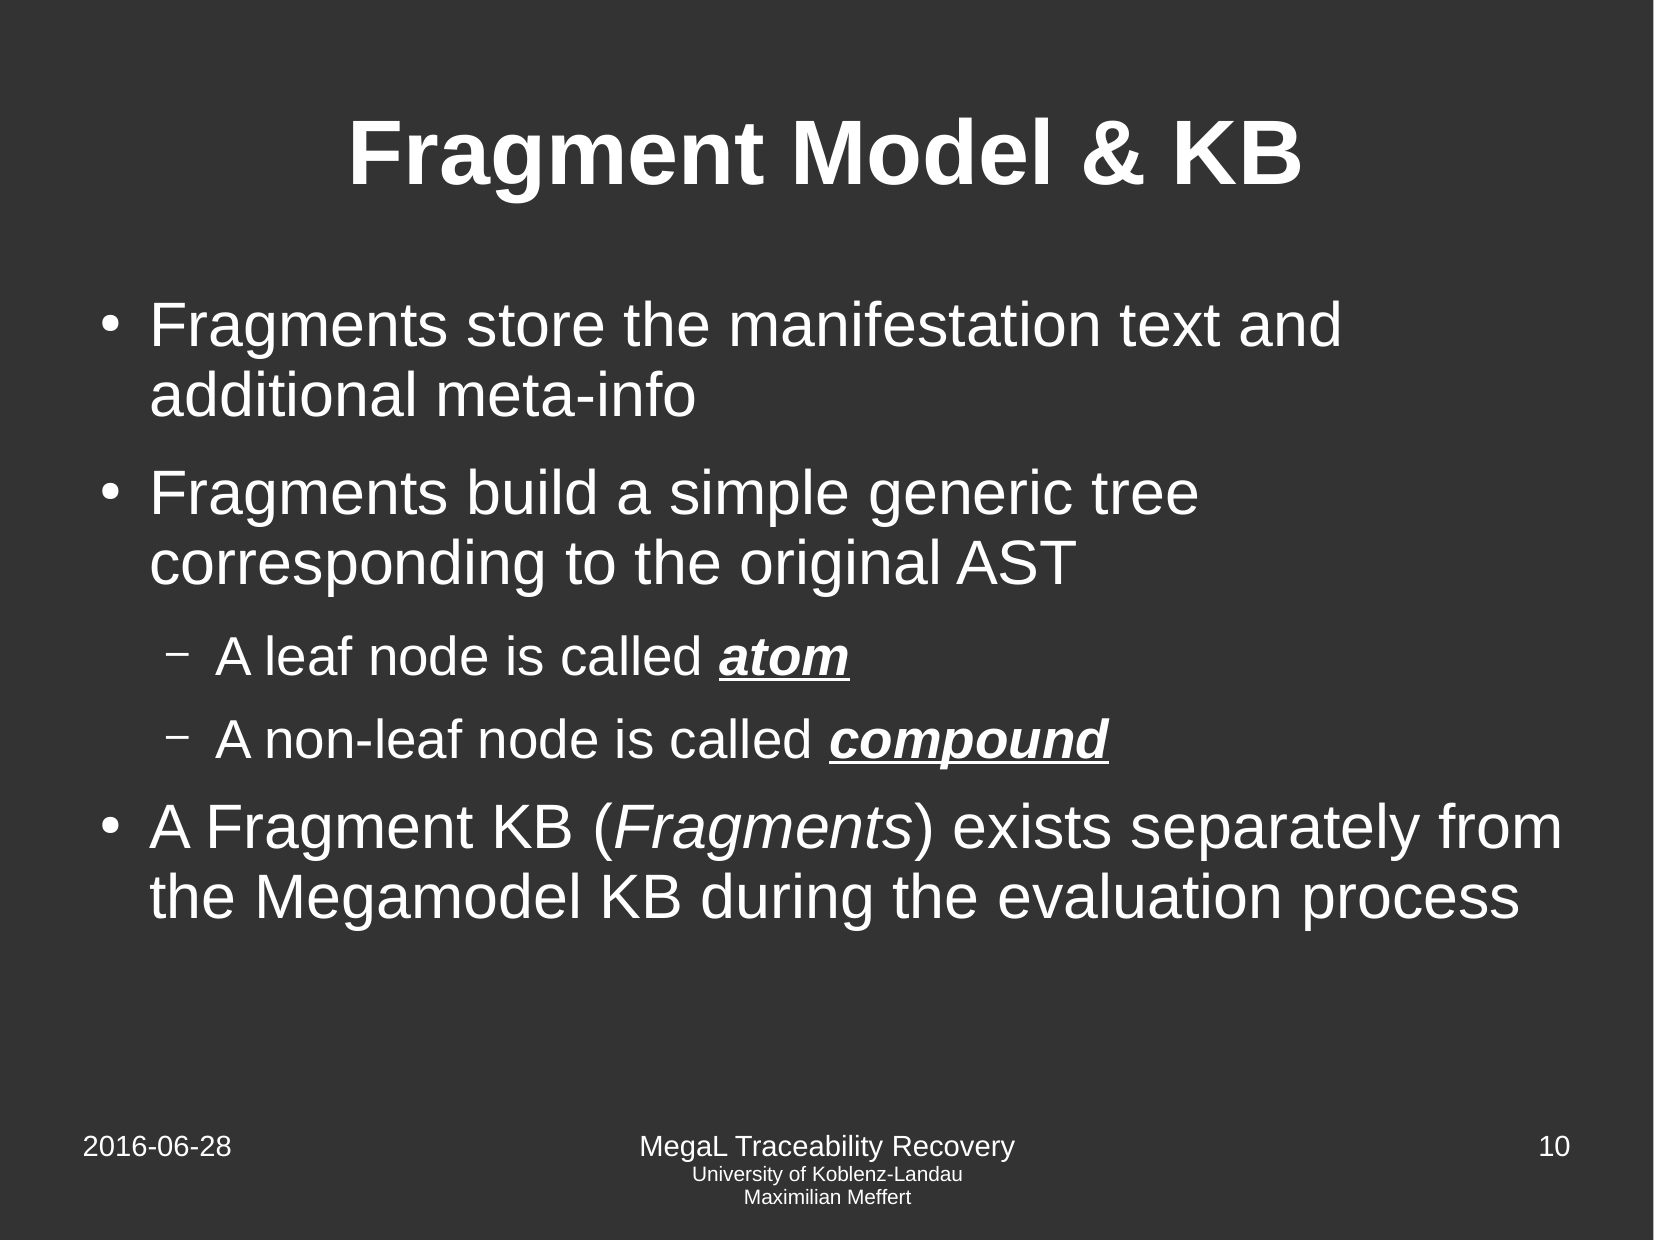

# Fragment Model & KB
Fragments store the manifestation text and additional meta-info
Fragments build a simple generic tree corresponding to the original AST
A leaf node is called atom
A non-leaf node is called compound
A Fragment KB (Fragments) exists separately from the Megamodel KB during the evaluation process
2016-06-28
MegaL Traceability Recovery
10